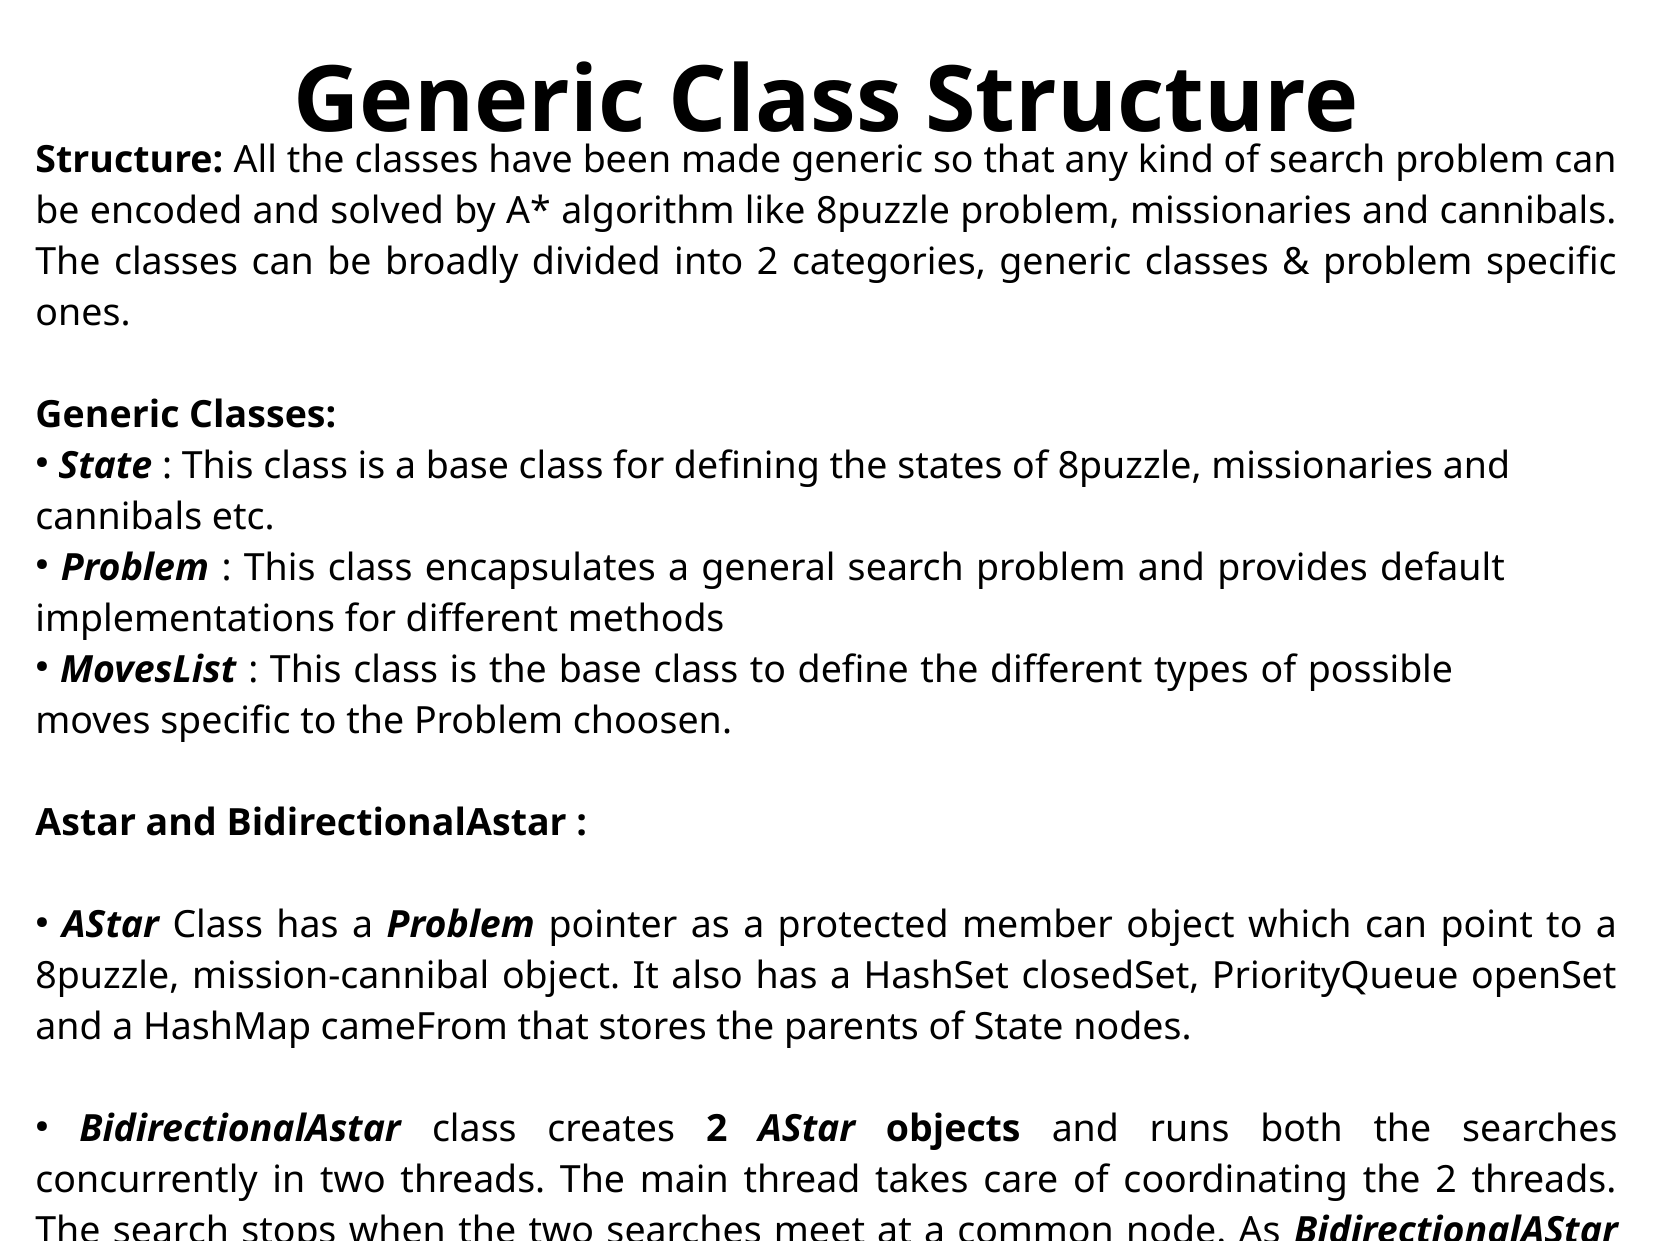

# Generic Class Structure
Structure: All the classes have been made generic so that any kind of search problem can be encoded and solved by A* algorithm like 8puzzle problem, missionaries and cannibals. The classes can be broadly divided into 2 categories, generic classes & problem specific ones.
Generic Classes:
 State : This class is a base class for defining the states of 8puzzle, missionaries and cannibals etc.
 Problem : This class encapsulates a general search problem and provides default 	 implementations for different methods
 MovesList : This class is the base class to define the different types of possible 	 moves specific to the Problem choosen.
Astar and BidirectionalAstar :
 AStar Class has a Problem pointer as a protected member object which can point to a 8puzzle, mission-cannibal object. It also has a HashSet closedSet, PriorityQueue openSet and a HashMap cameFrom that stores the parents of State nodes.
 BidirectionalAstar class creates 2 AStar objects and runs both the searches concurrently in two threads. The main thread takes care of coordinating the 2 threads. The search stops when the two searches meet at a common node. As BidirectionalAStar inherits AStar, it can also perform search on the EightPuzzle & MCProblem classes